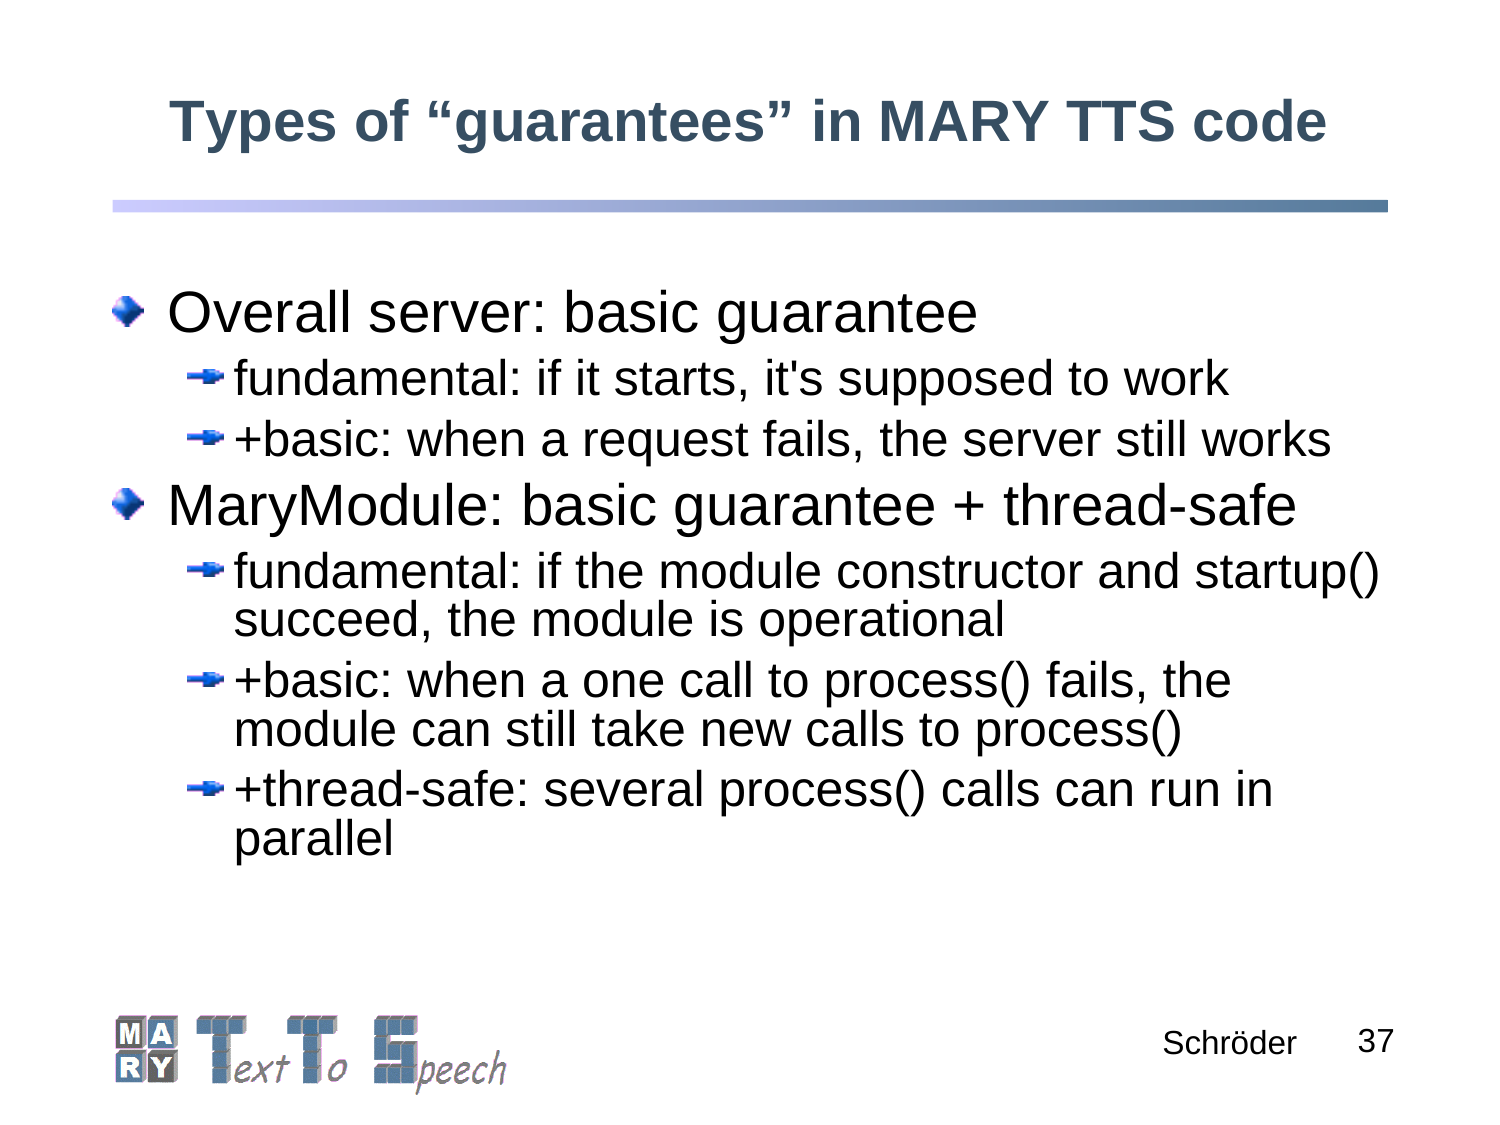

# Types of “guarantees” in MARY TTS code
Overall server: basic guarantee
fundamental: if it starts, it's supposed to work
+basic: when a request fails, the server still works
MaryModule: basic guarantee + thread-safe
fundamental: if the module constructor and startup() succeed, the module is operational
+basic: when a one call to process() fails, the module can still take new calls to process()
+thread-safe: several process() calls can run in parallel